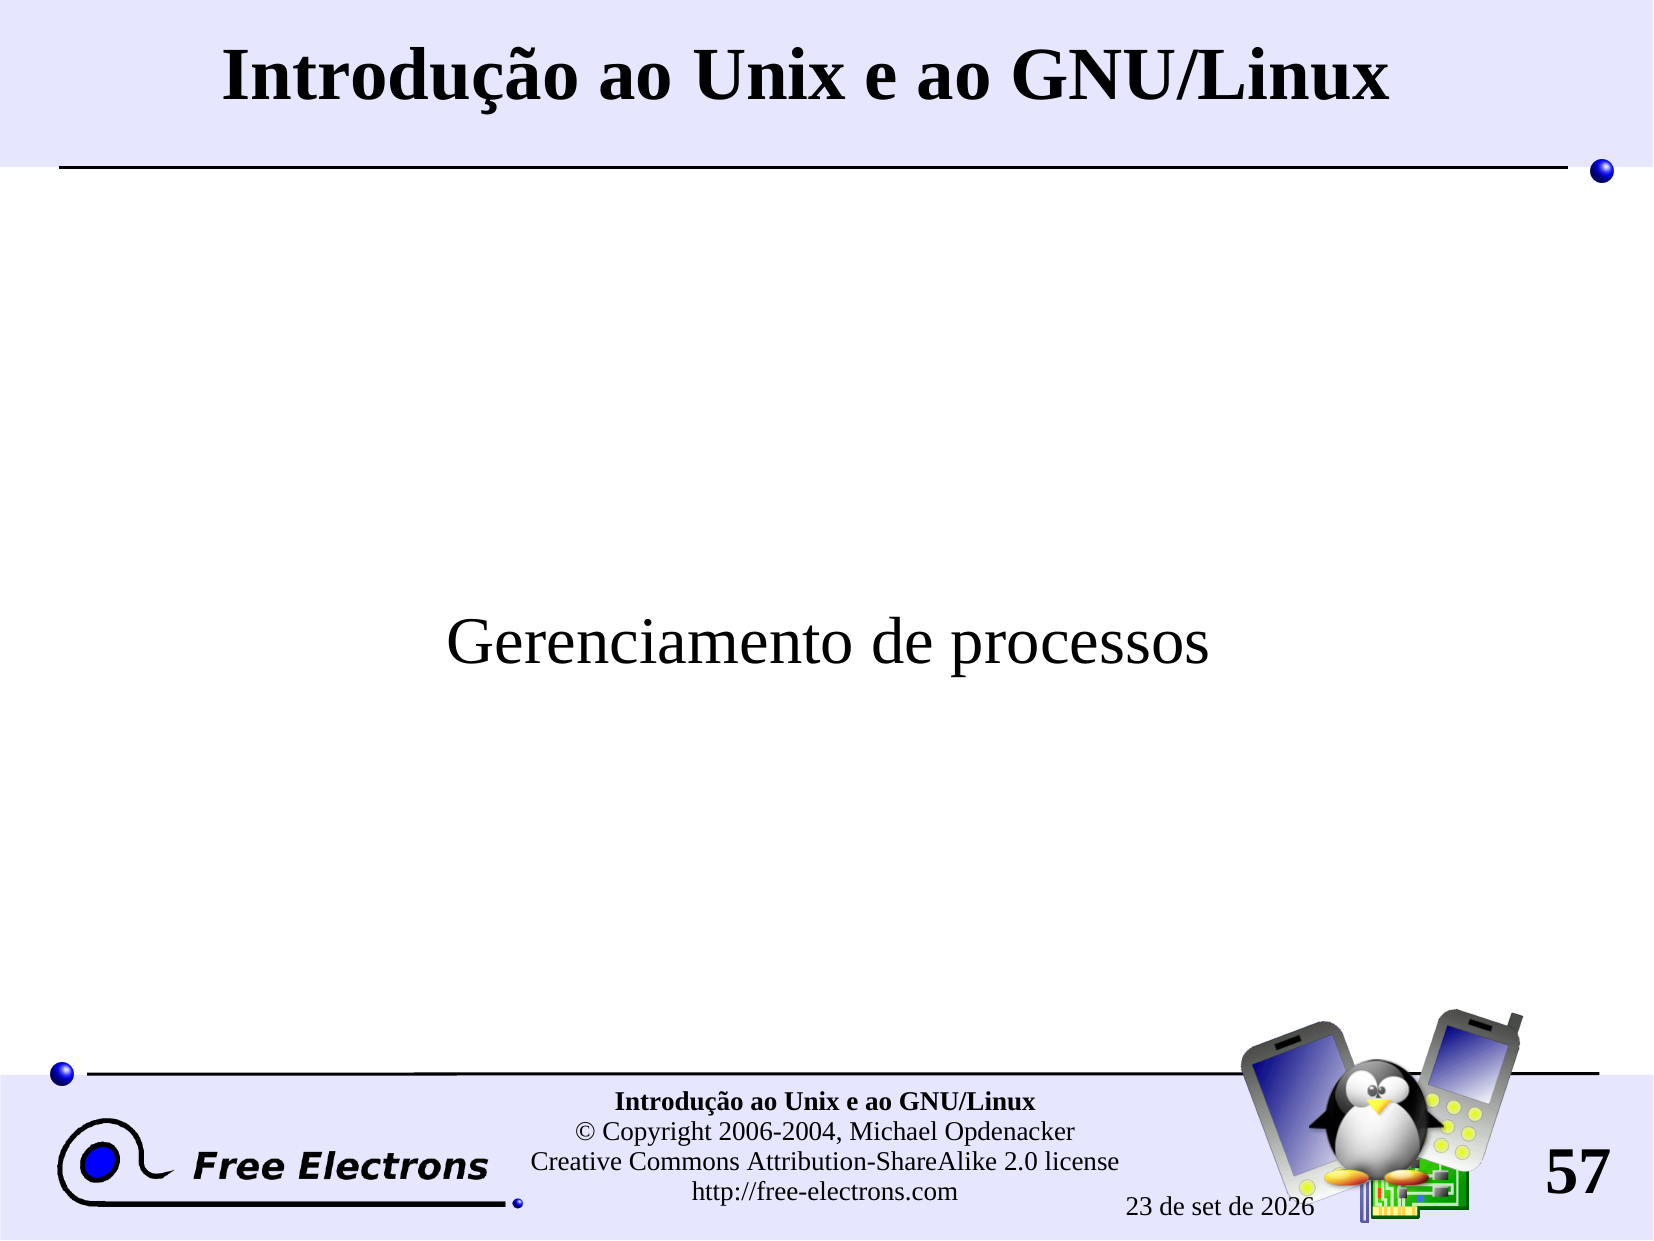

# Introdução ao Unix e ao GNU/Linux
Gerenciamento de processos